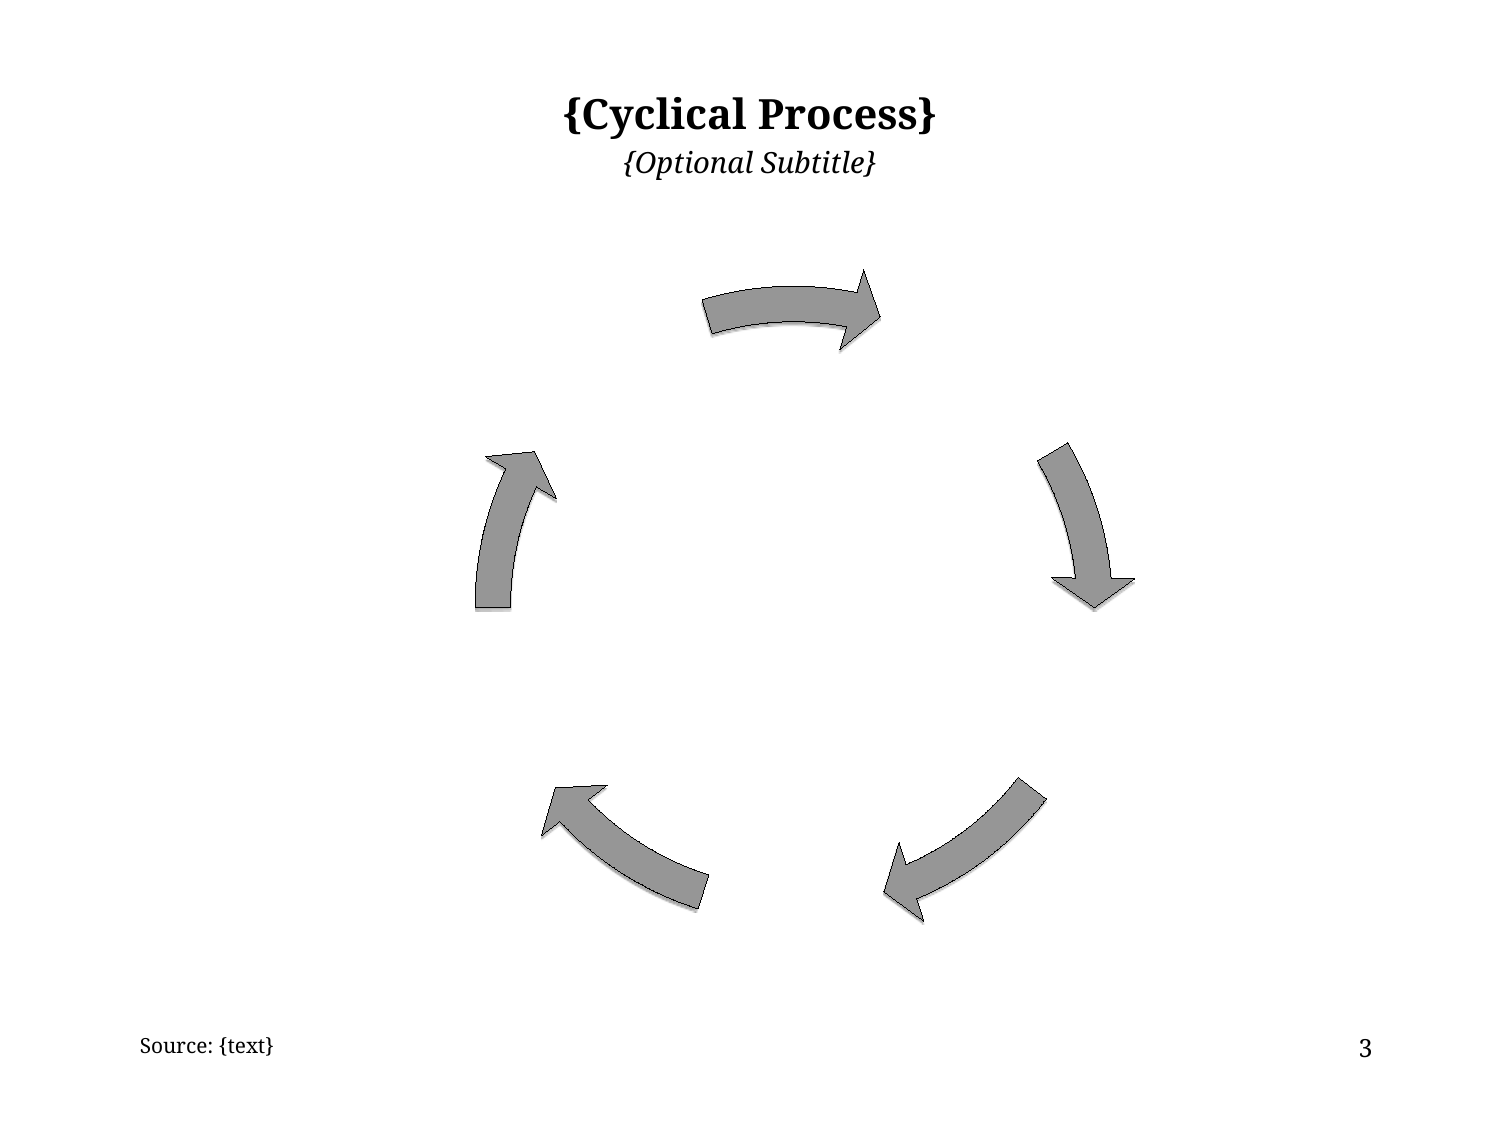

# {Cyclical Process}
{Optional Subtitle}
Source: {text}